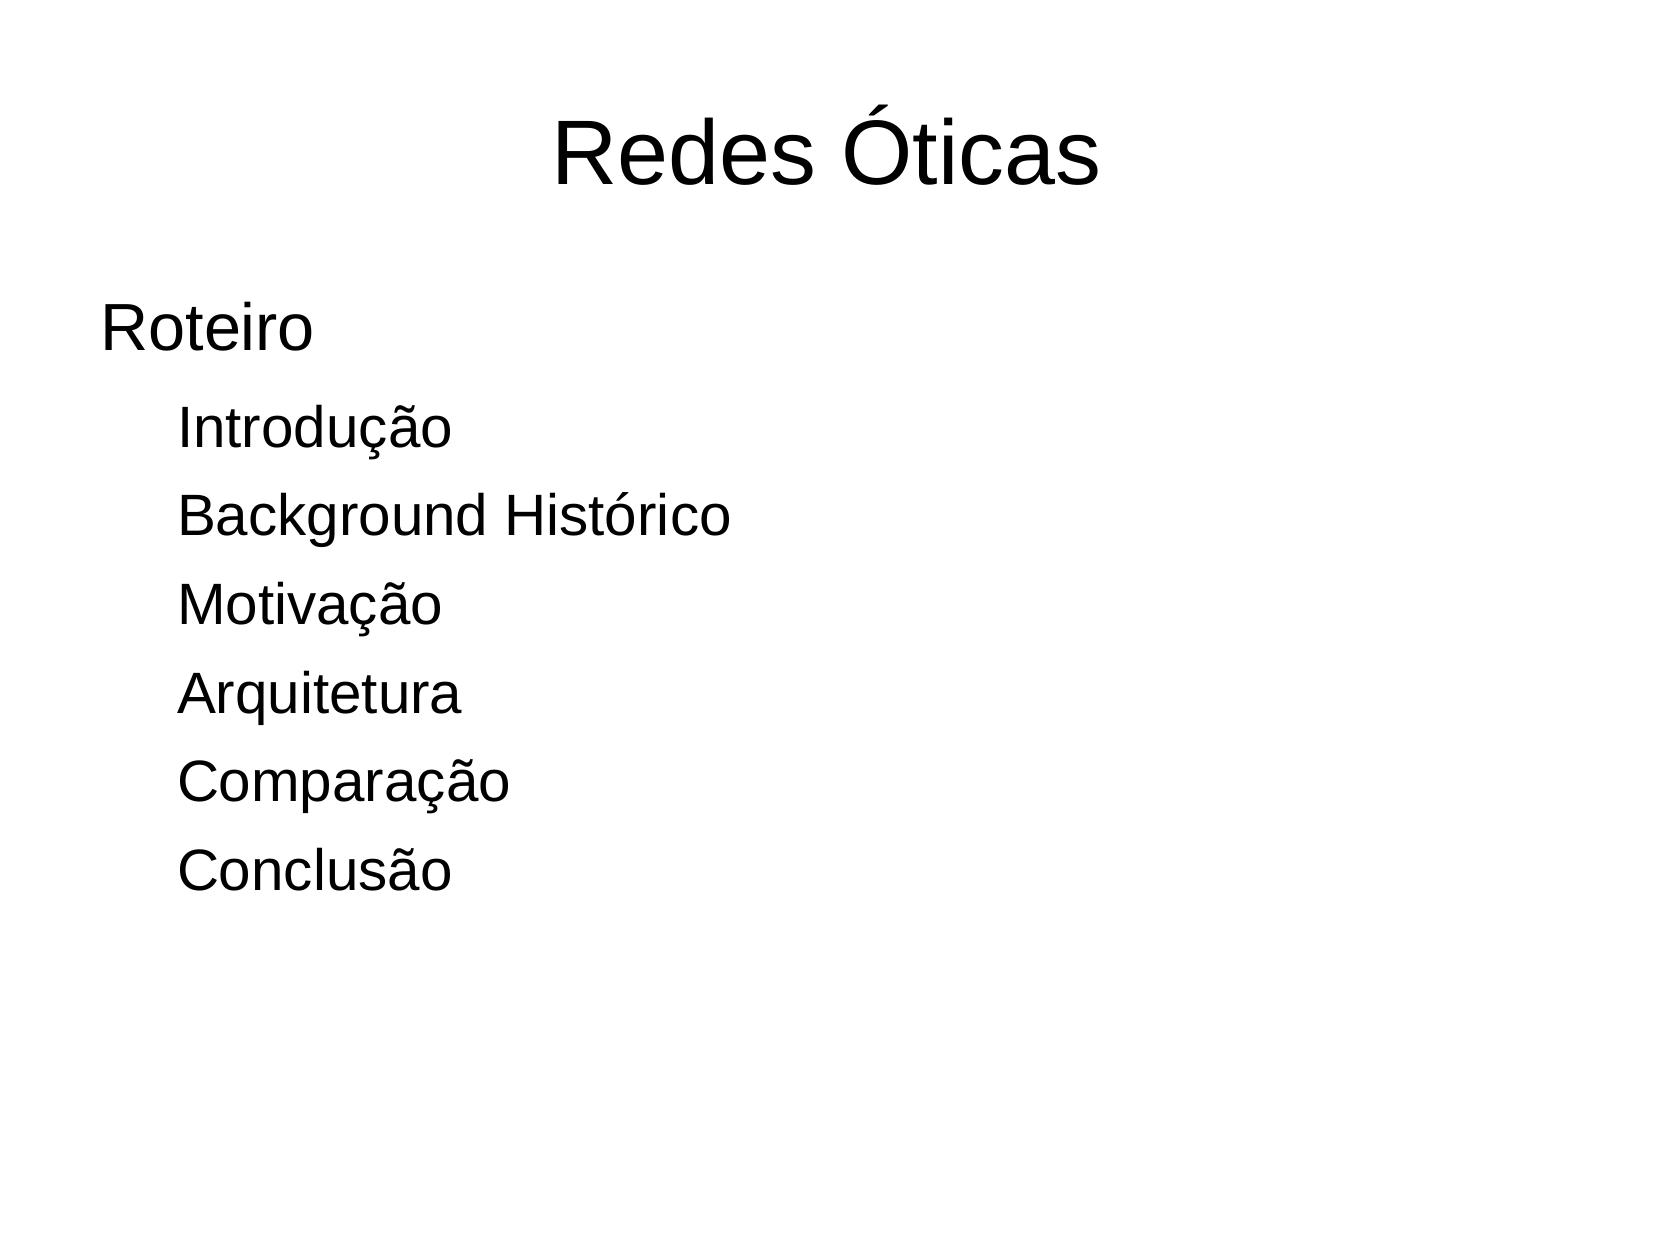

# Redes Óticas
Roteiro
Introdução
Background Histórico
Motivação
Arquitetura
Comparação
Conclusão